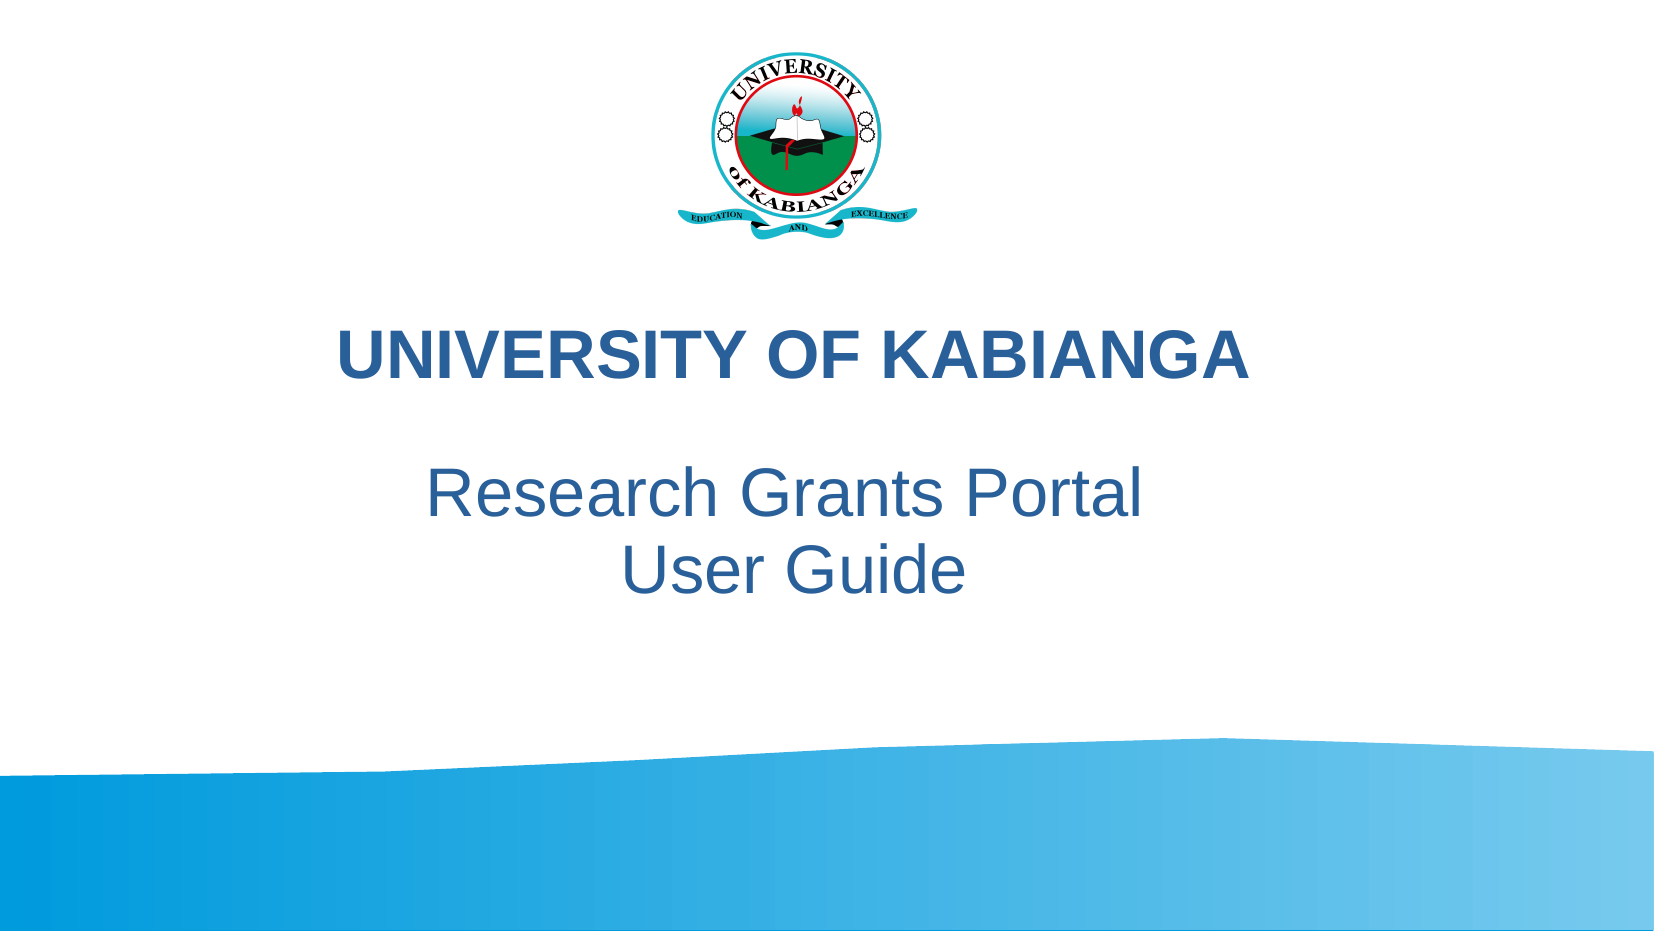

# UNIVERSITY OF KABIANGA
Research Grants Portal
User Guide